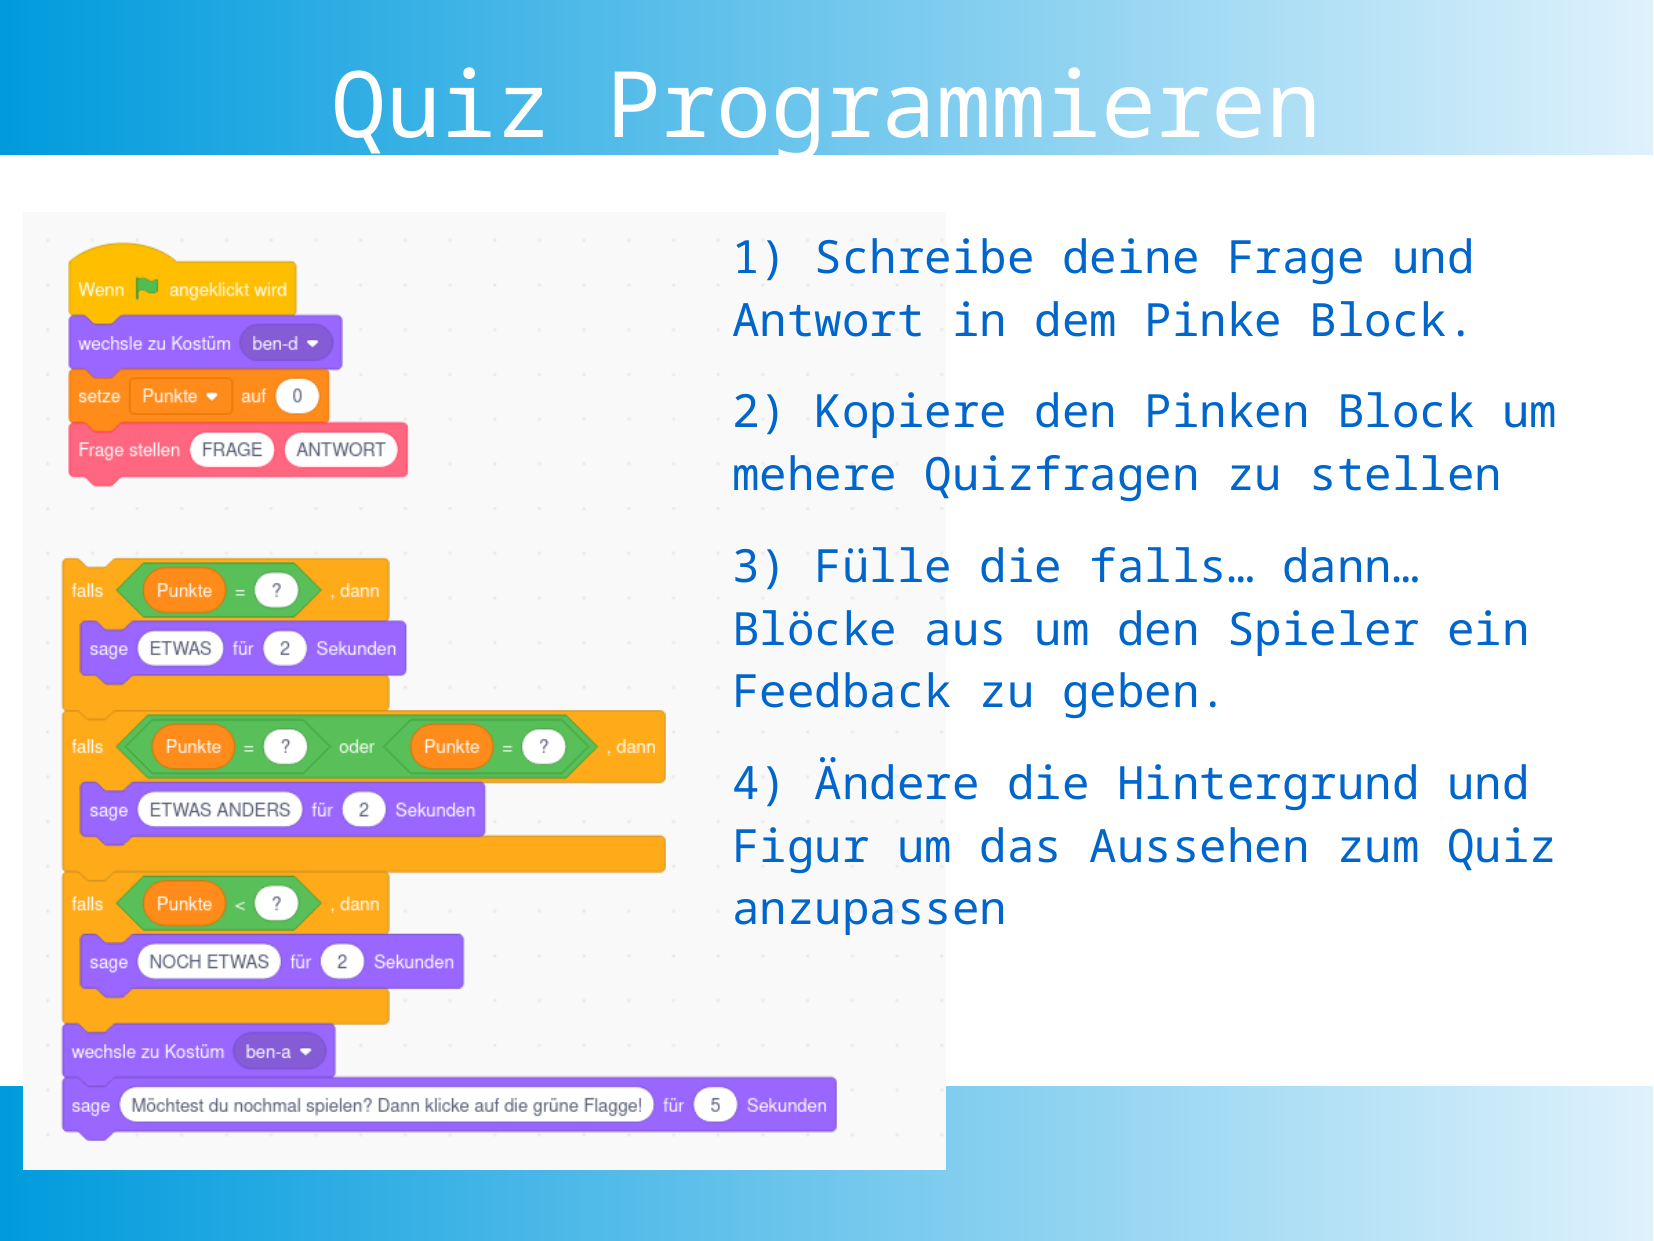

# Quiz Programmieren
1) Schreibe deine Frage und Antwort in dem Pinke Block.
2) Kopiere den Pinken Block um mehere Quizfragen zu stellen
3) Fülle die falls… dann… Blöcke aus um den Spieler ein Feedback zu geben.
4) Ändere die Hintergrund und Figur um das Aussehen zum Quiz anzupassen